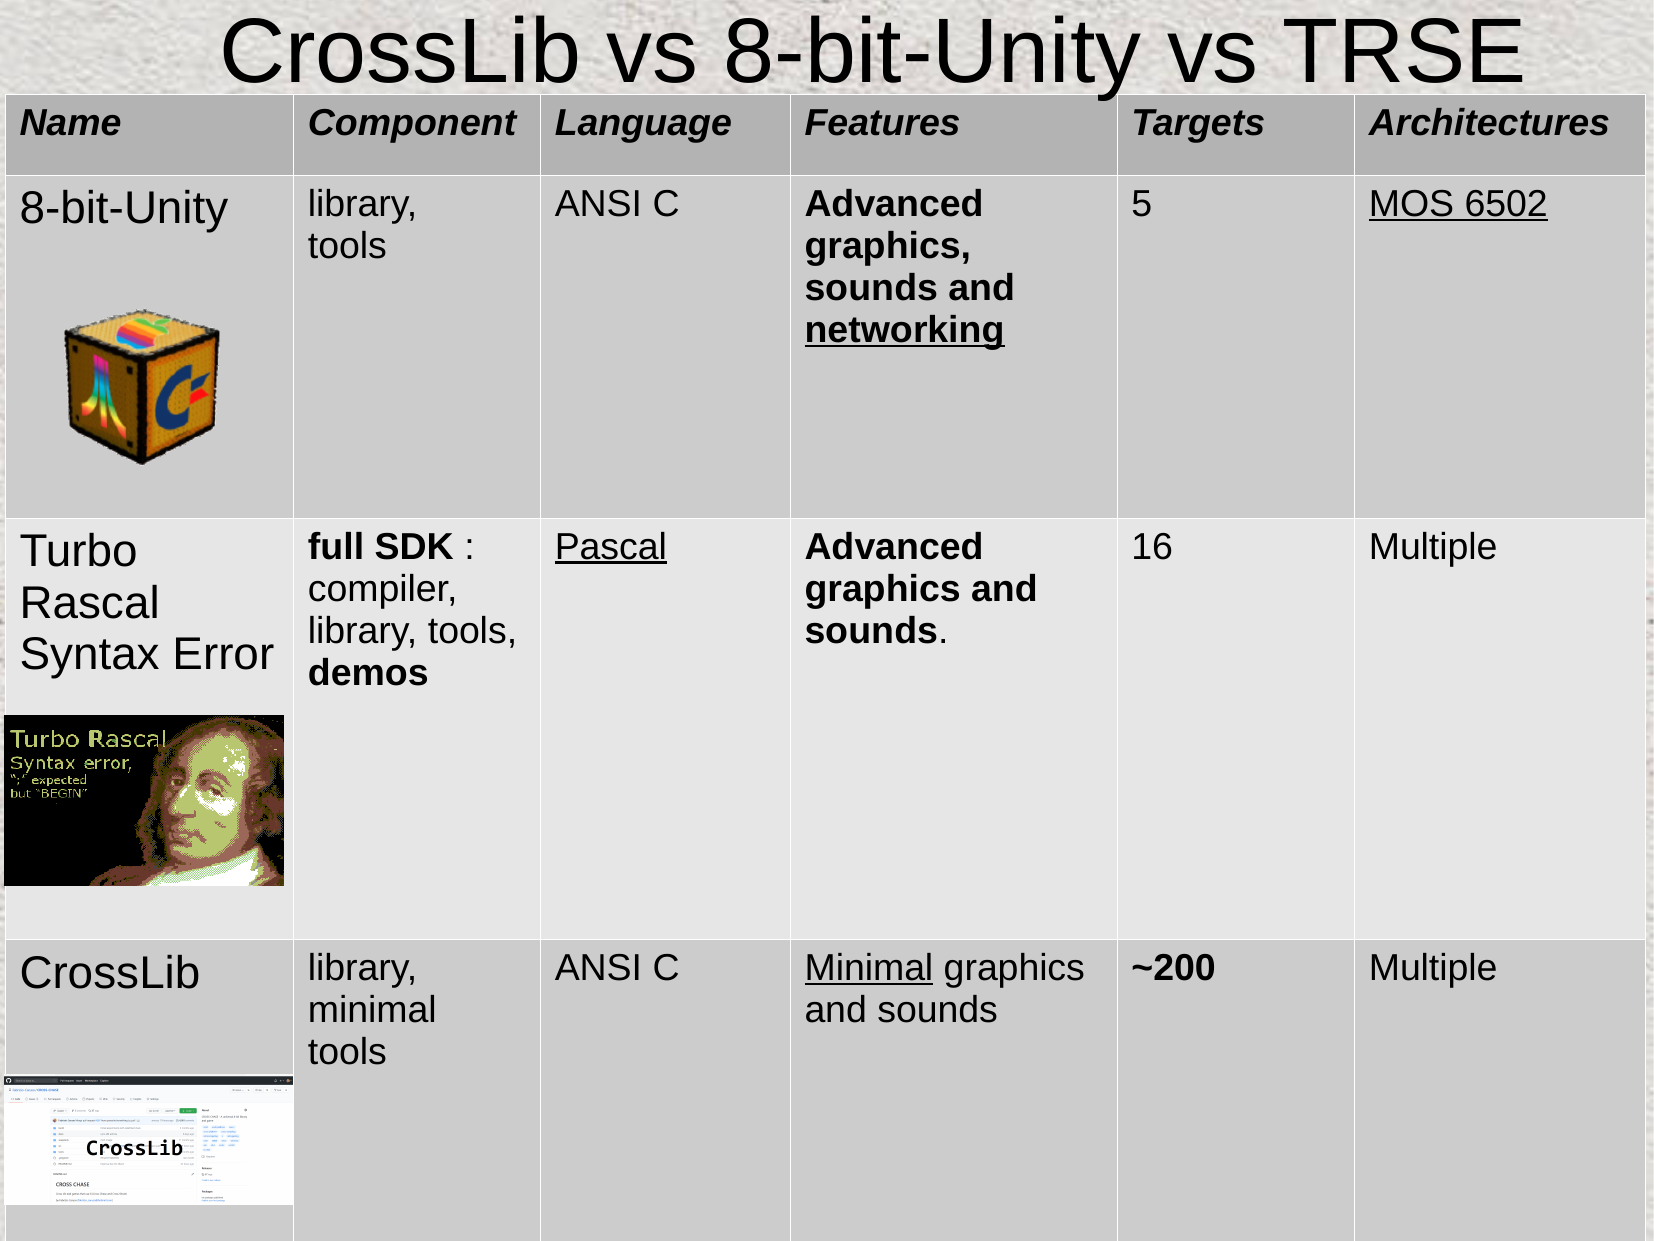

# CrossLib vs 8-bit-Unity vs TRSE
| Name | Component | Language | Features | Targets | Architectures |
| --- | --- | --- | --- | --- | --- |
| 8-bit-Unity | library, tools | ANSI C | Advanced graphics, sounds and networking | 5 | MOS 6502 |
| Turbo Rascal Syntax Error | full SDK : compiler, library, tools, demos | Pascal | Advanced graphics and sounds. | 16 | Multiple |
| CrossLib | library, minimal tools | ANSI C | Minimal graphics and sounds | ~200 | Multiple |